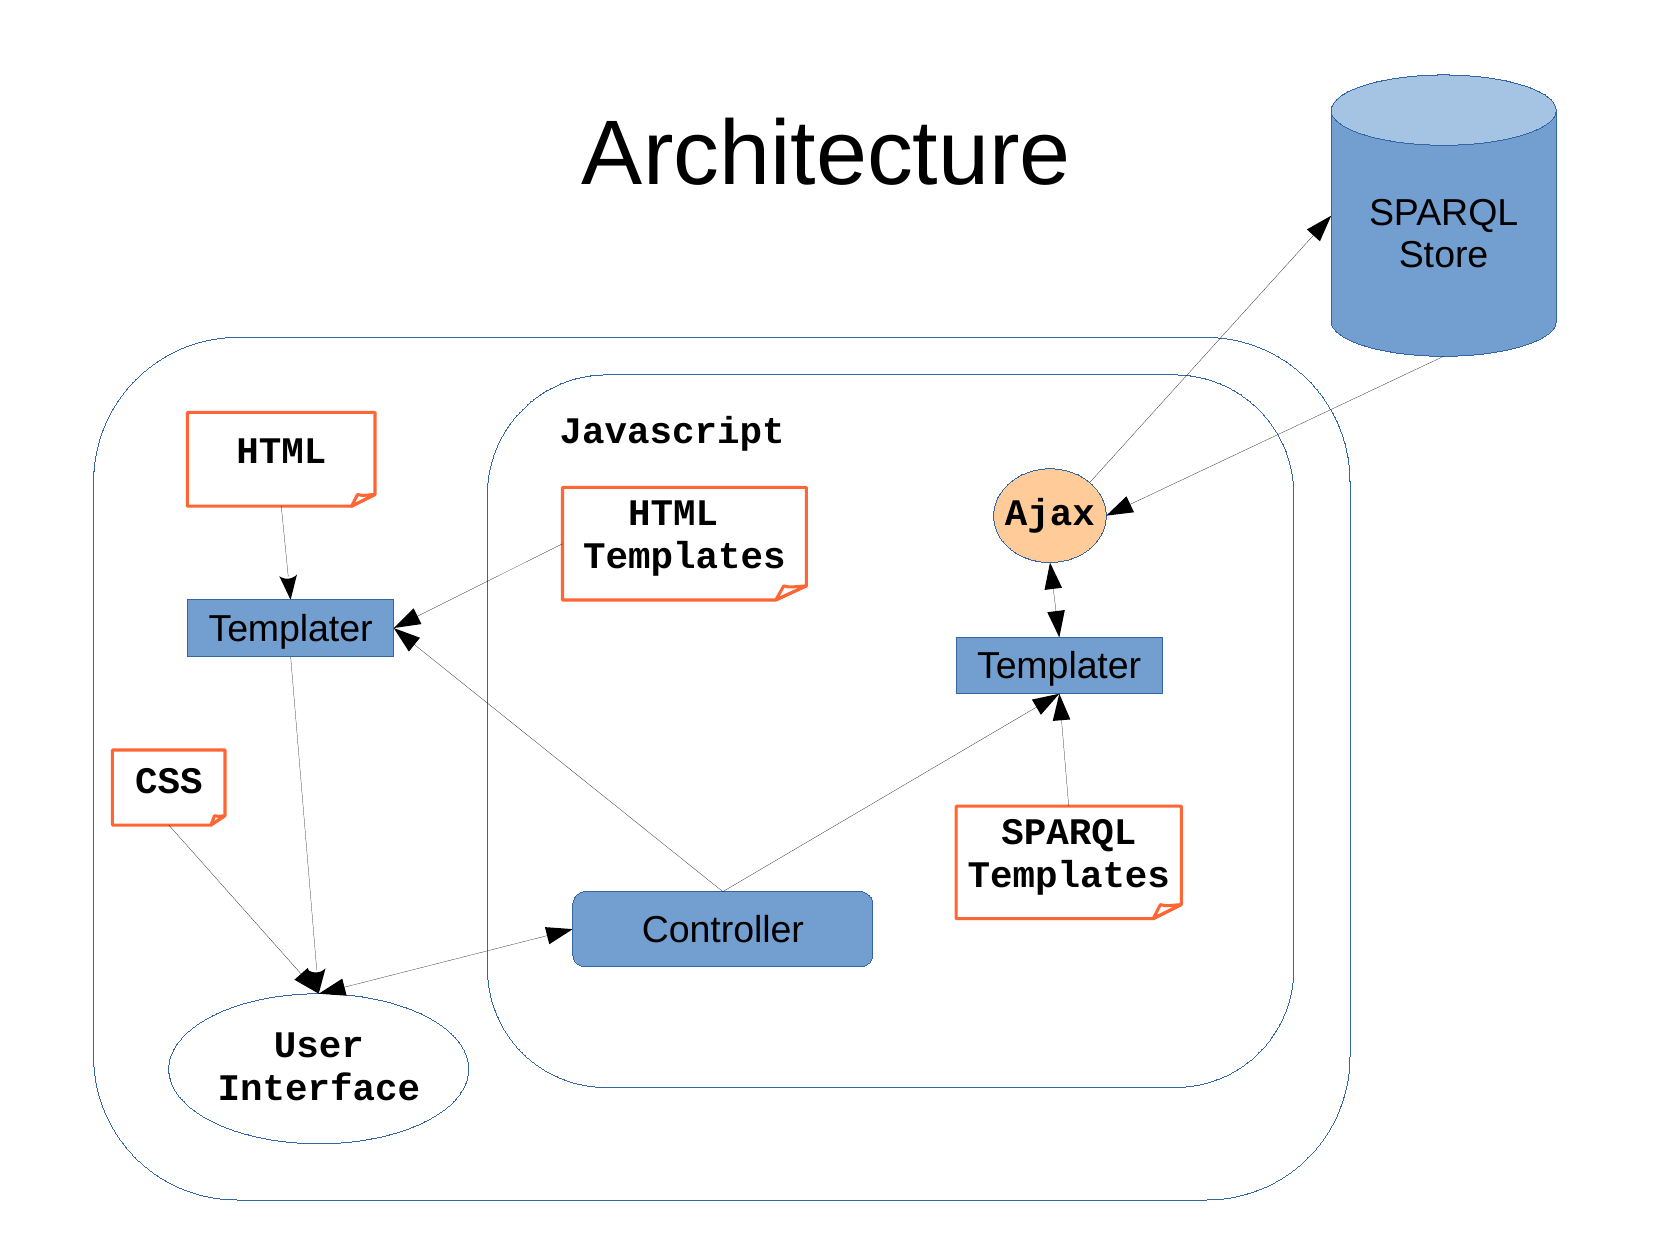

# Architecture
SPARQL
Store
 Javascript
HTML
Ajax
HTML
Templates
Templater
Templater
CSS
SPARQL
Templates
Controller
User
Interface